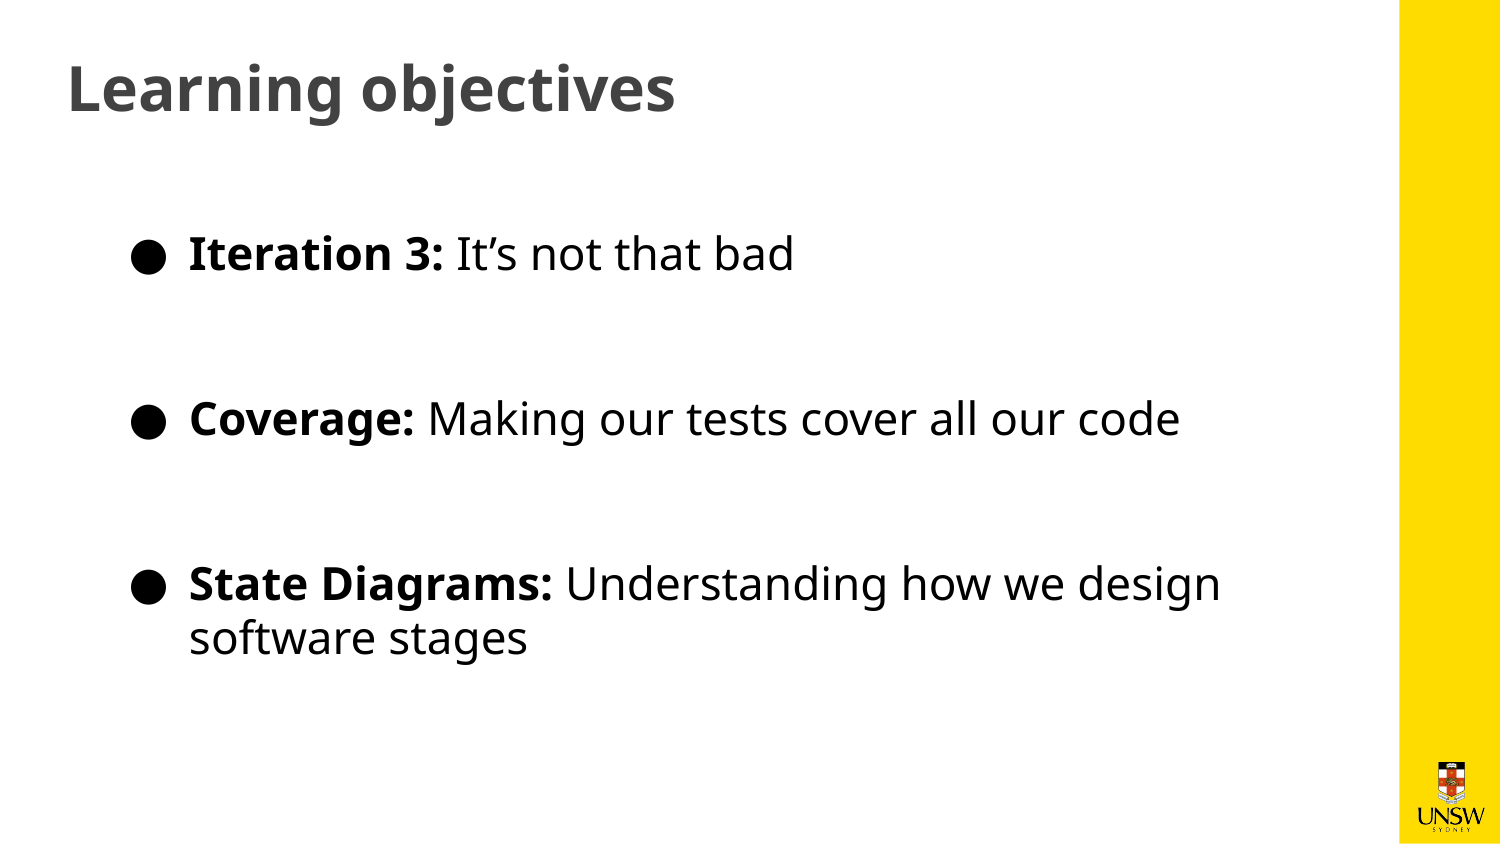

Learning objectives
Iteration 3: It’s not that bad
Coverage: Making our tests cover all our code
State Diagrams: Understanding how we design software stages